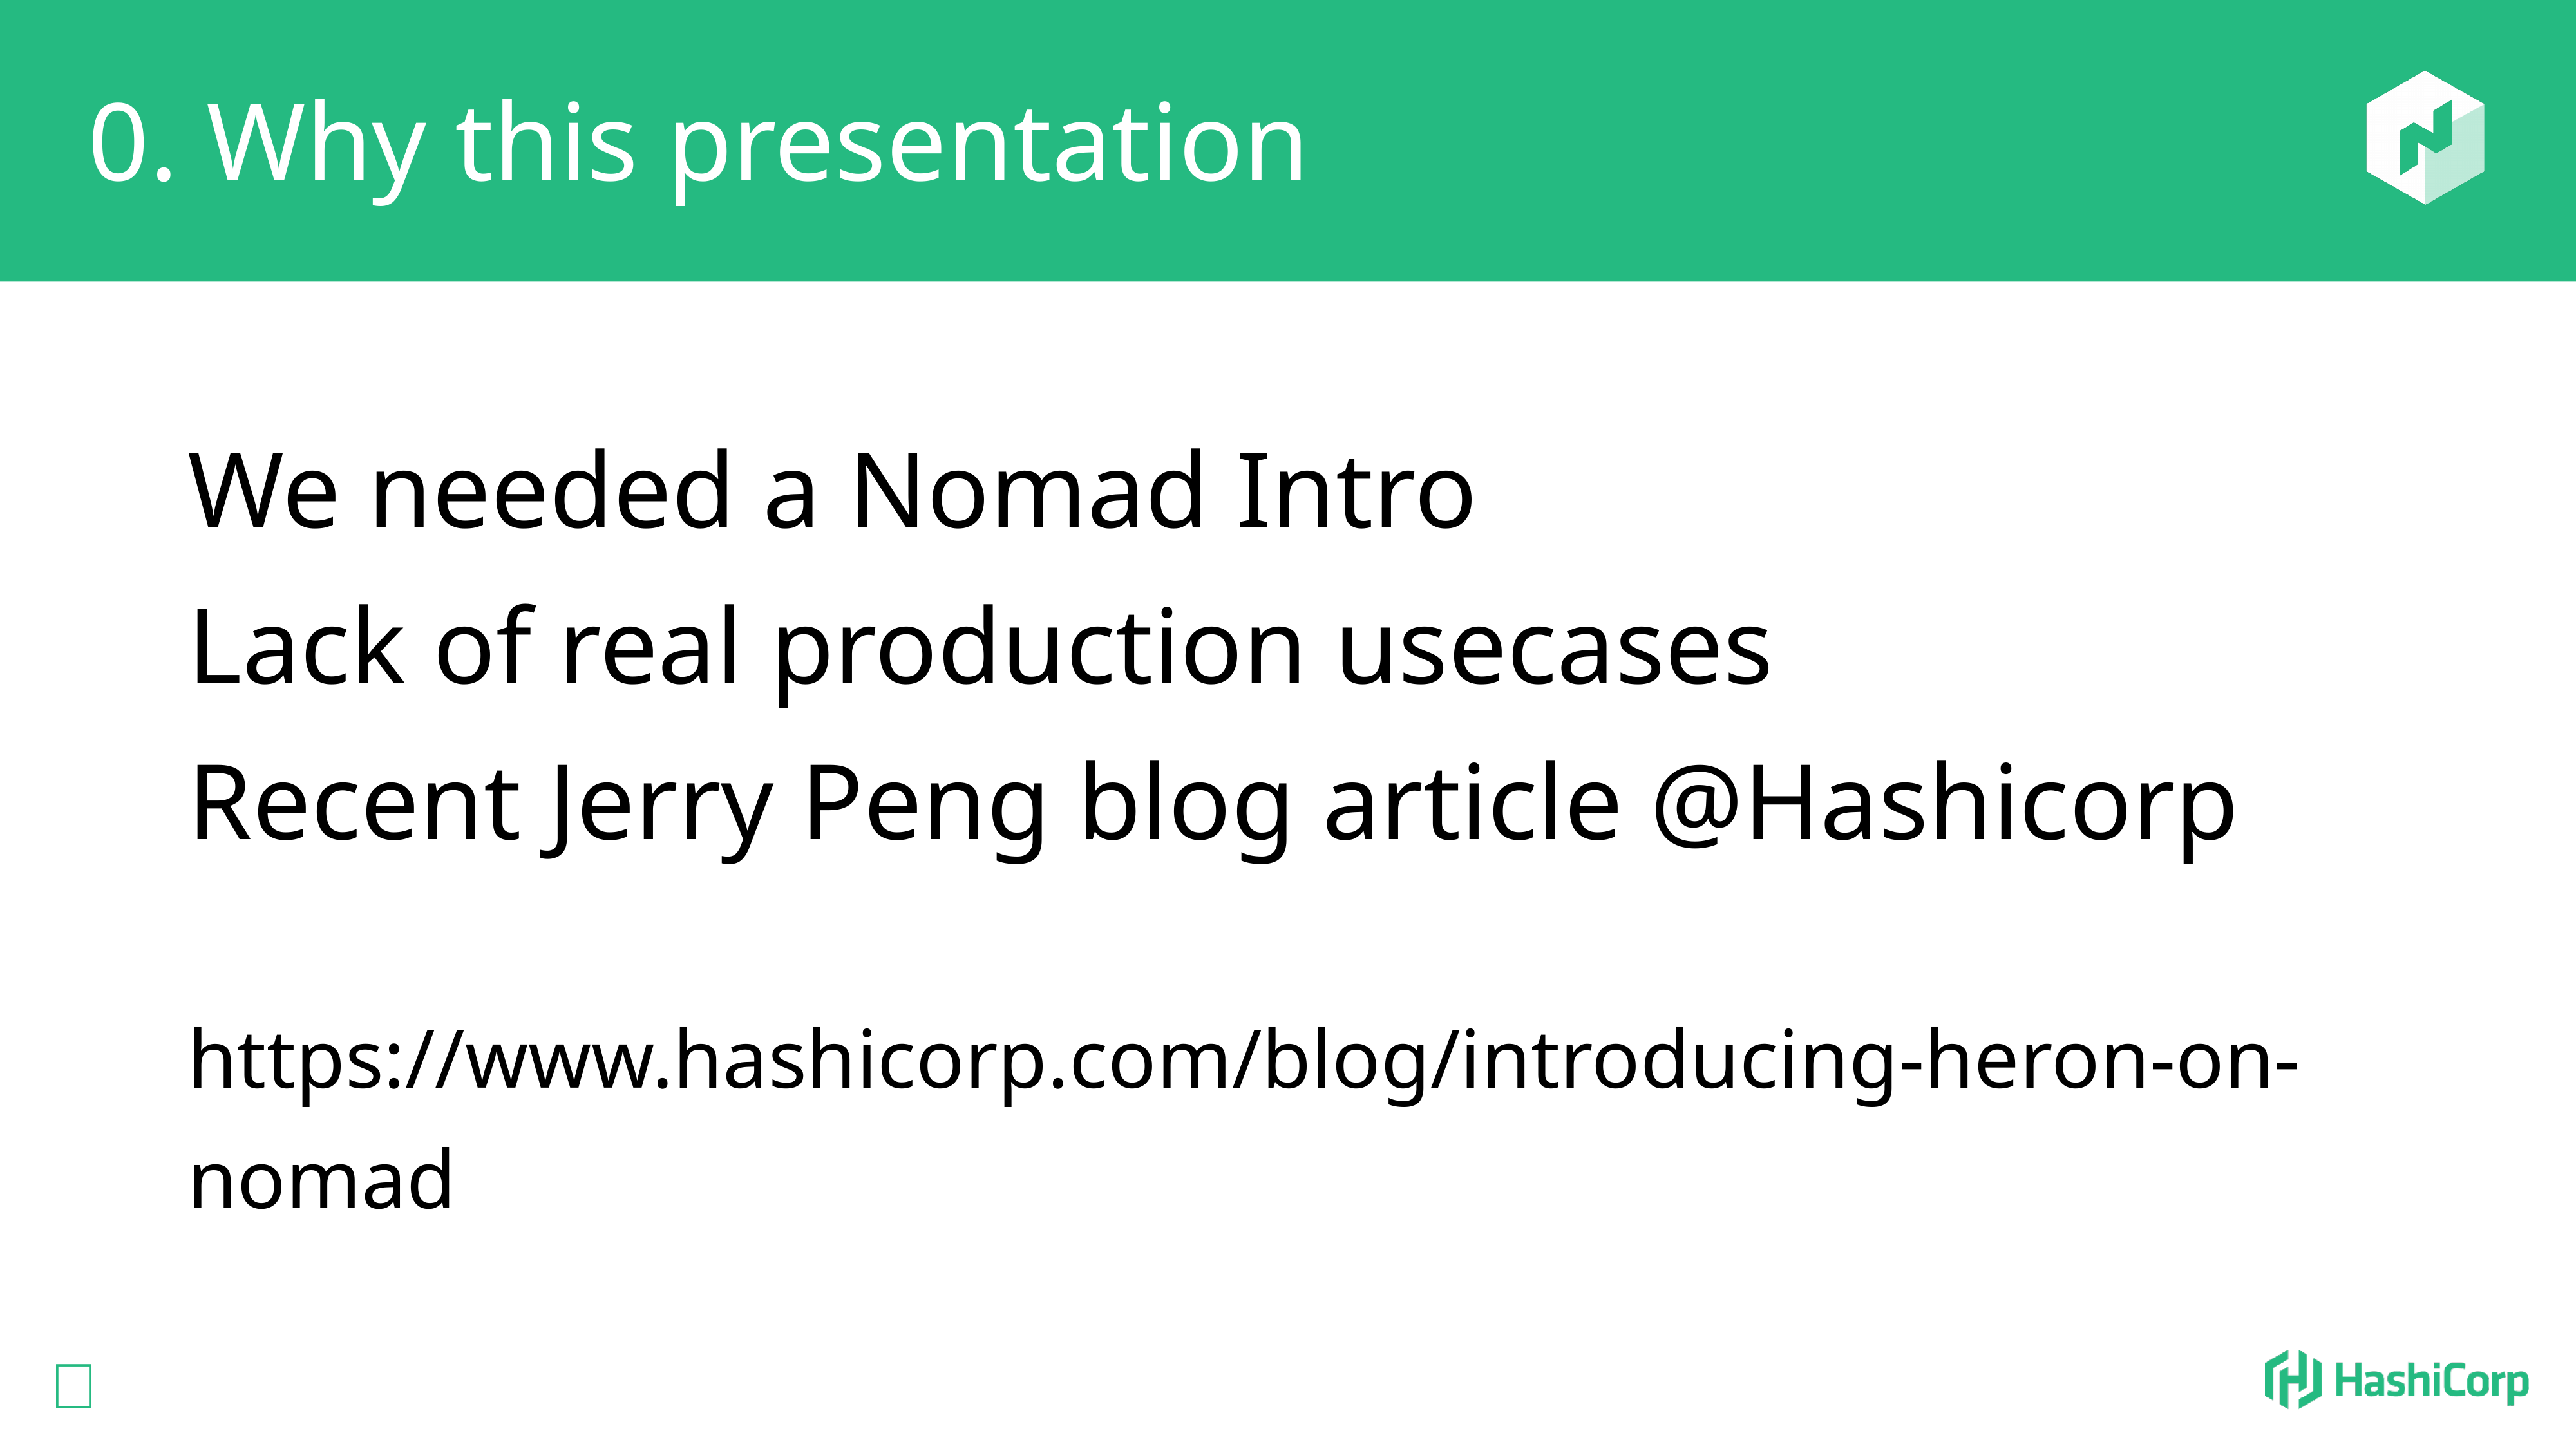

# 0. Why this presentation
We needed a Nomad Intro
Lack of real production usecases
Recent Jerry Peng blog article @Hashicorp
https://www.hashicorp.com/blog/introducing-heron-on-nomad